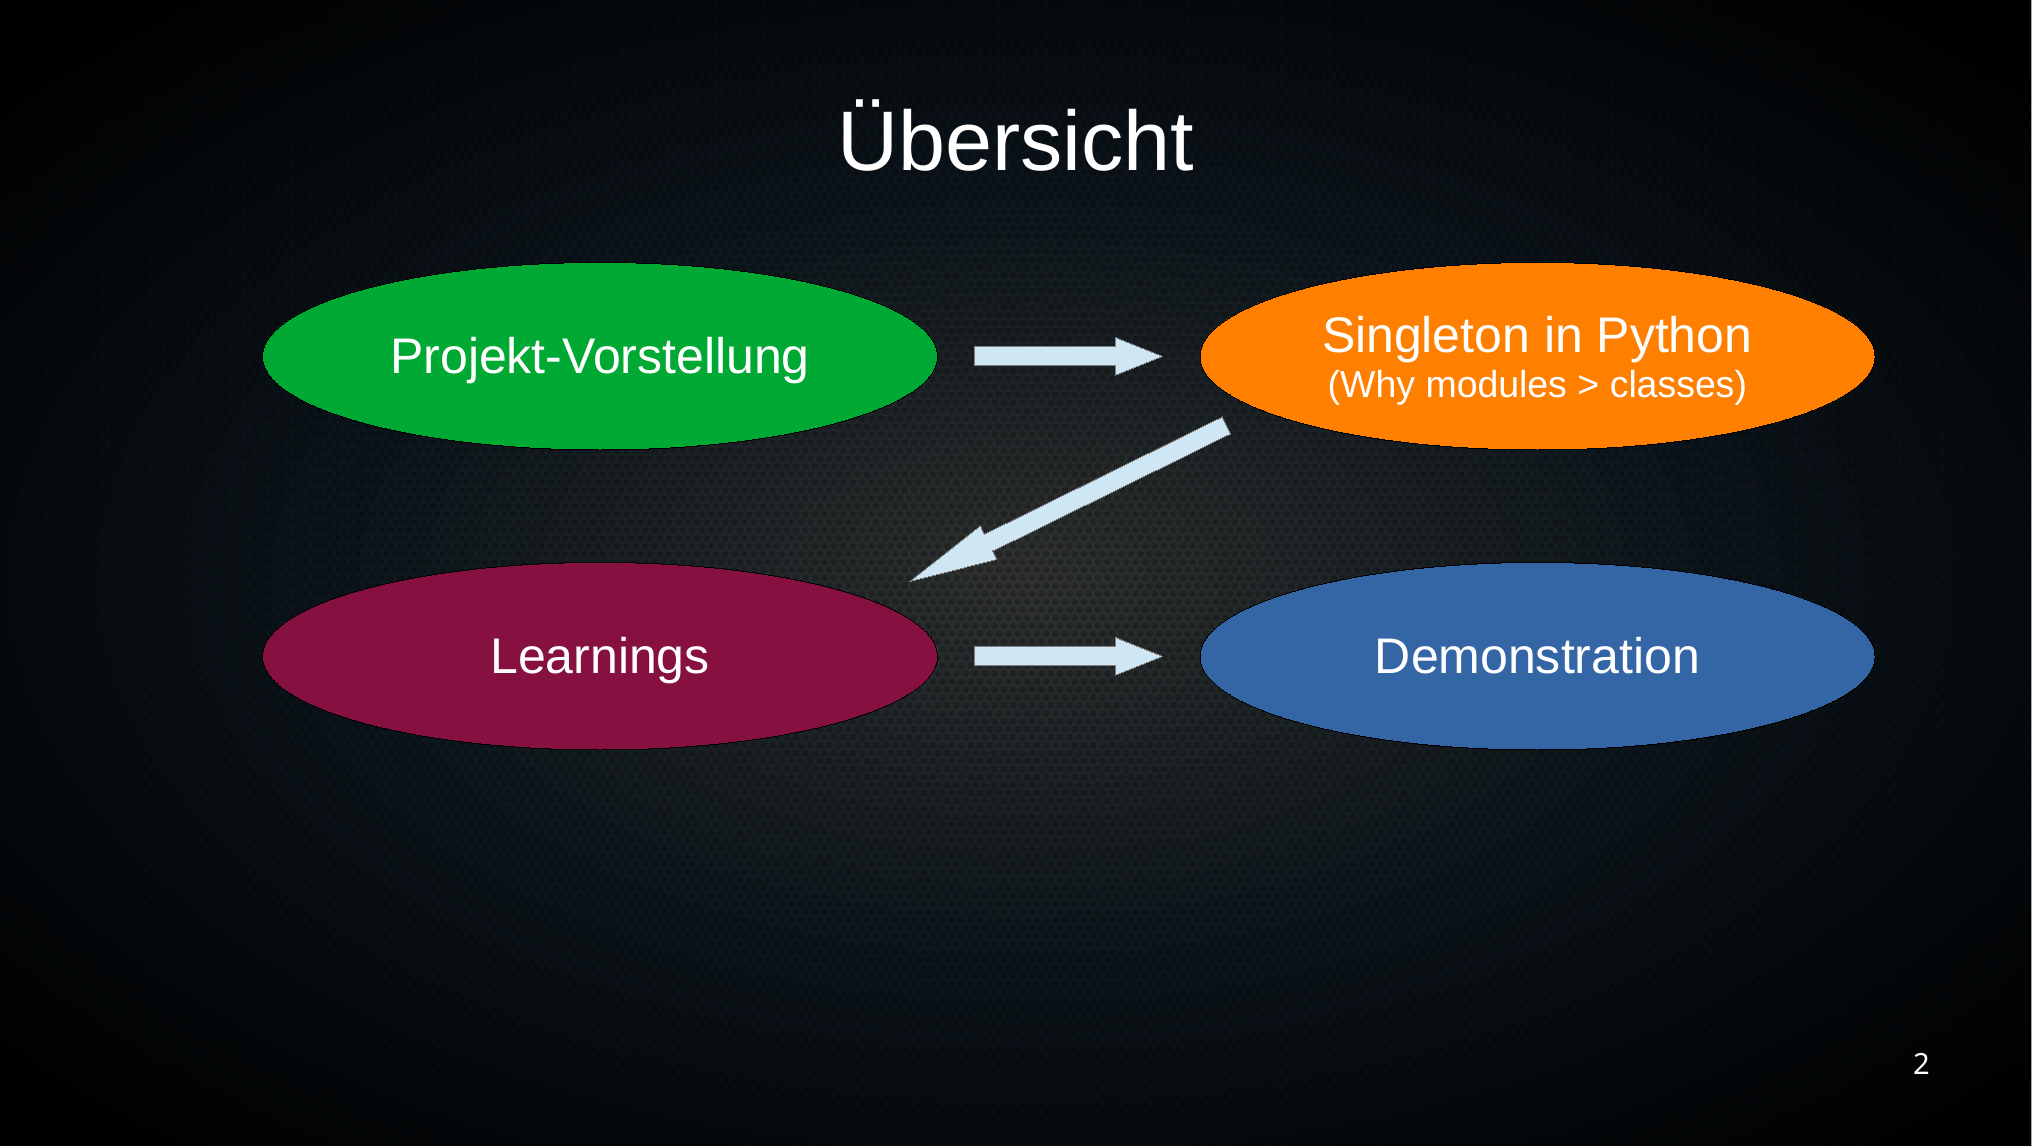

# Übersicht
Projekt-Vorstellung
Singleton in Python
(Why modules > classes)
Learnings
Demonstration
2